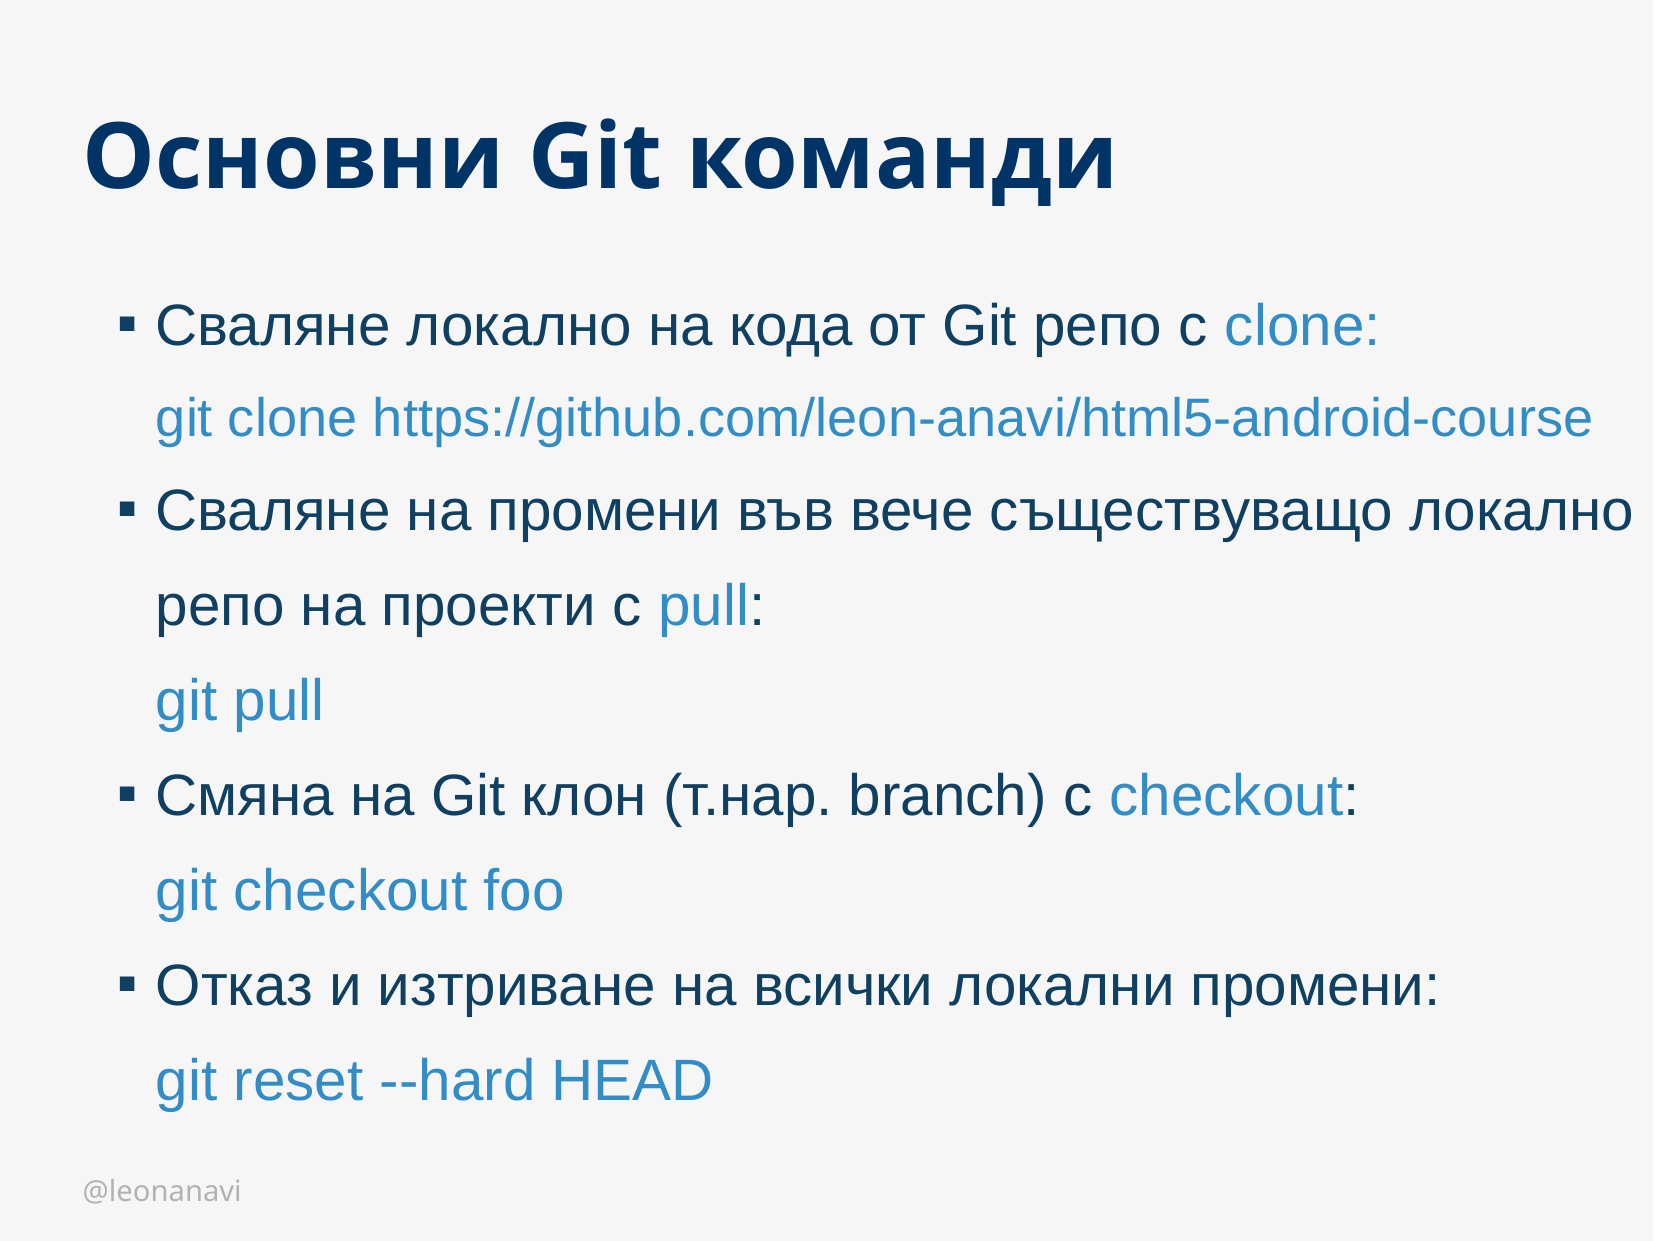

# Основни Git команди
Сваляне локално на кода от Git репо с clone:
git clone https://github.com/leon-anavi/html5-android-course
Сваляне на промени във вече съществуващо локално
репо на проекти с pull:
git pull
Смяна на Git клон (т.нар. branch) с checkout:
git checkout foo
Отказ и изтриване на всички локални промени:
git reset --hard HEAD